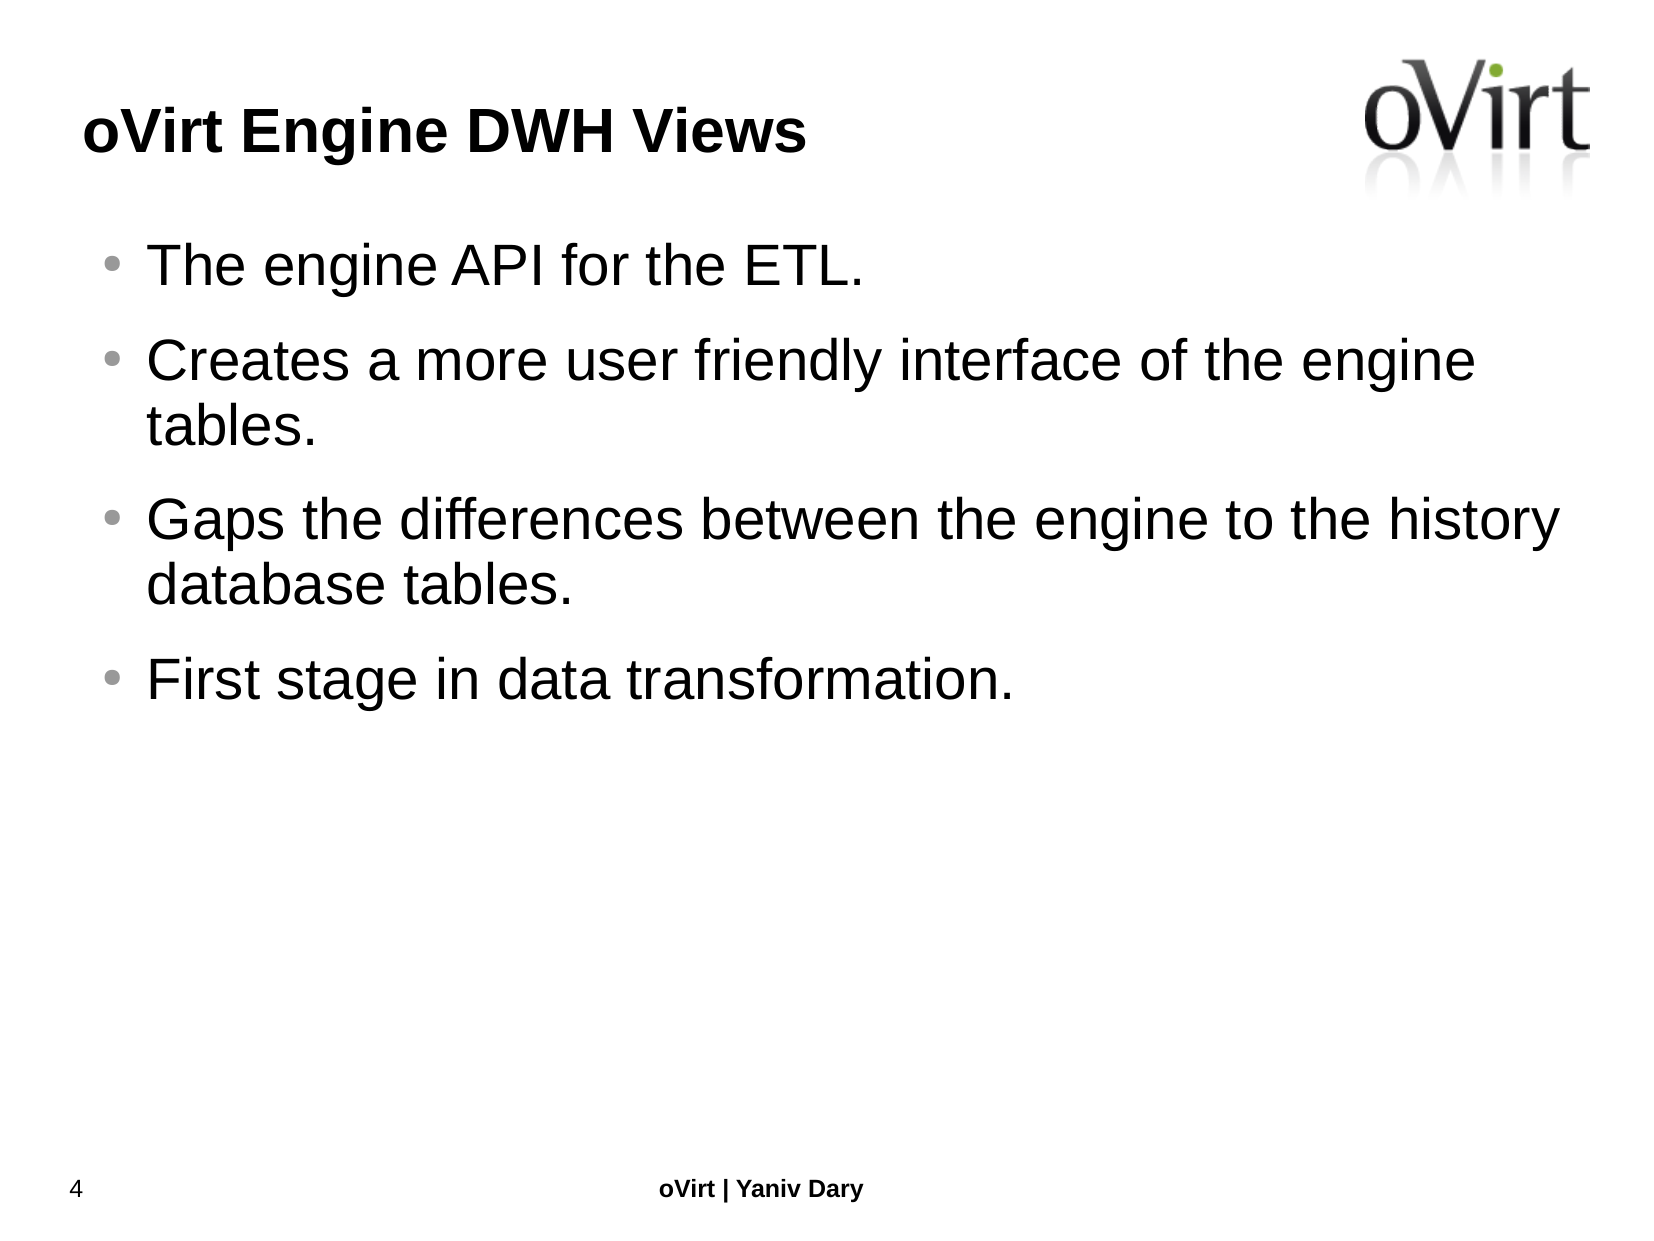

# oVirt Engine DWH Views
The engine API for the ETL.
Creates a more user friendly interface of the engine tables.
Gaps the differences between the engine to the history database tables.
First stage in data transformation.